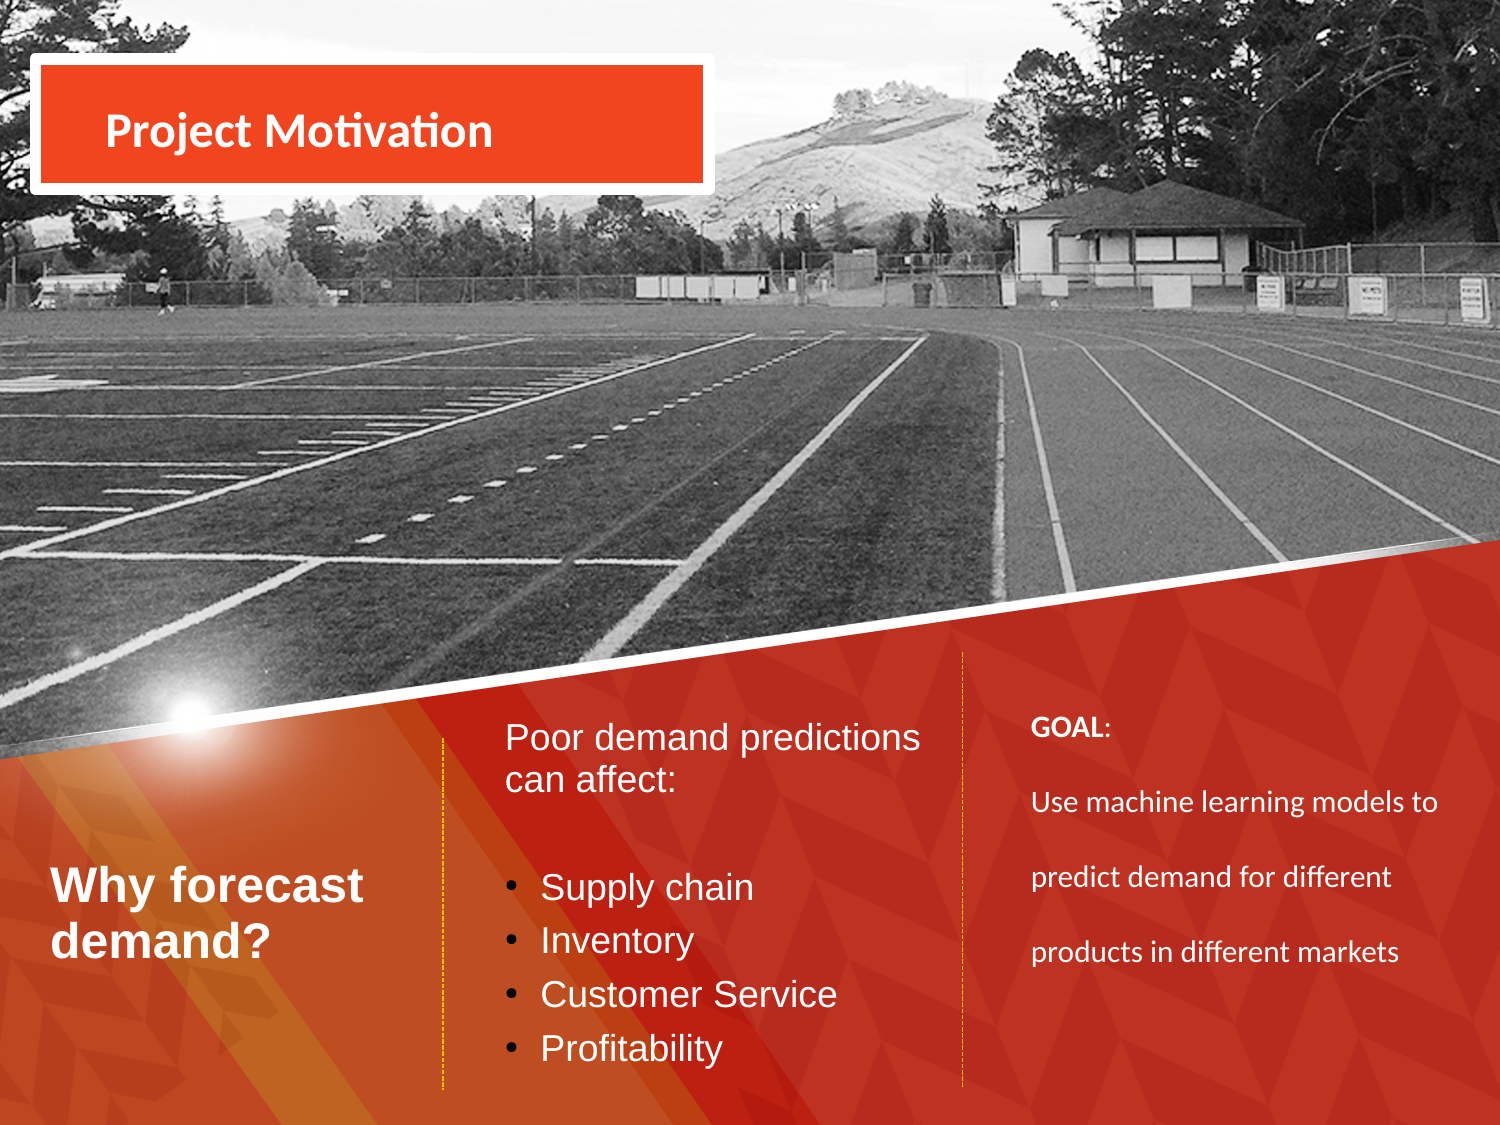

Project Motivation
GOAL:
Use machine learning models to predict demand for different products in different markets
Poor demand predictions can affect:
Supply chain
Inventory
Customer Service
Profitability
Why forecast demand?